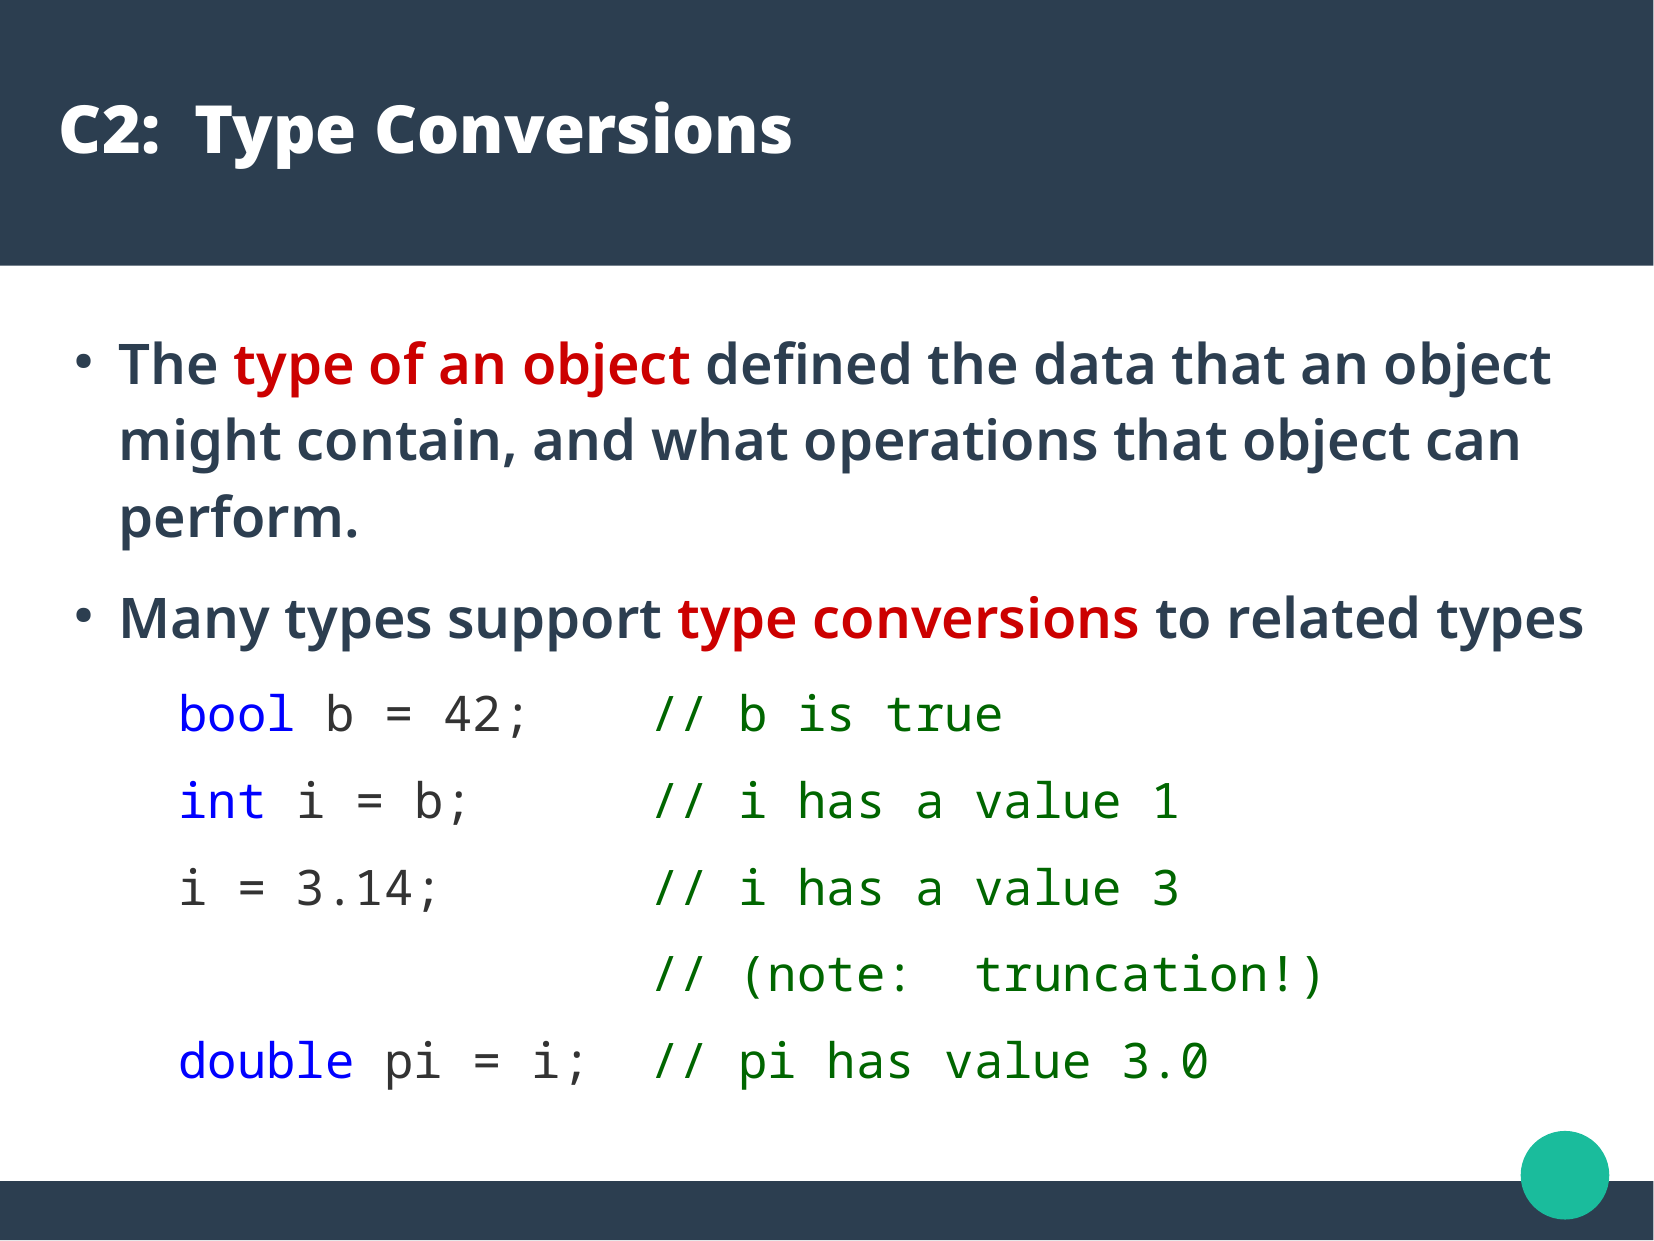

# C2: Type Conversions
The type of an object defined the data that an object might contain, and what operations that object can perform.
Many types support type conversions to related types
bool b = 42; // b is true
int i = b; // i has a value 1
i = 3.14; // i has a value 3
 // (note: truncation!)
double pi = i; // pi has value 3.0